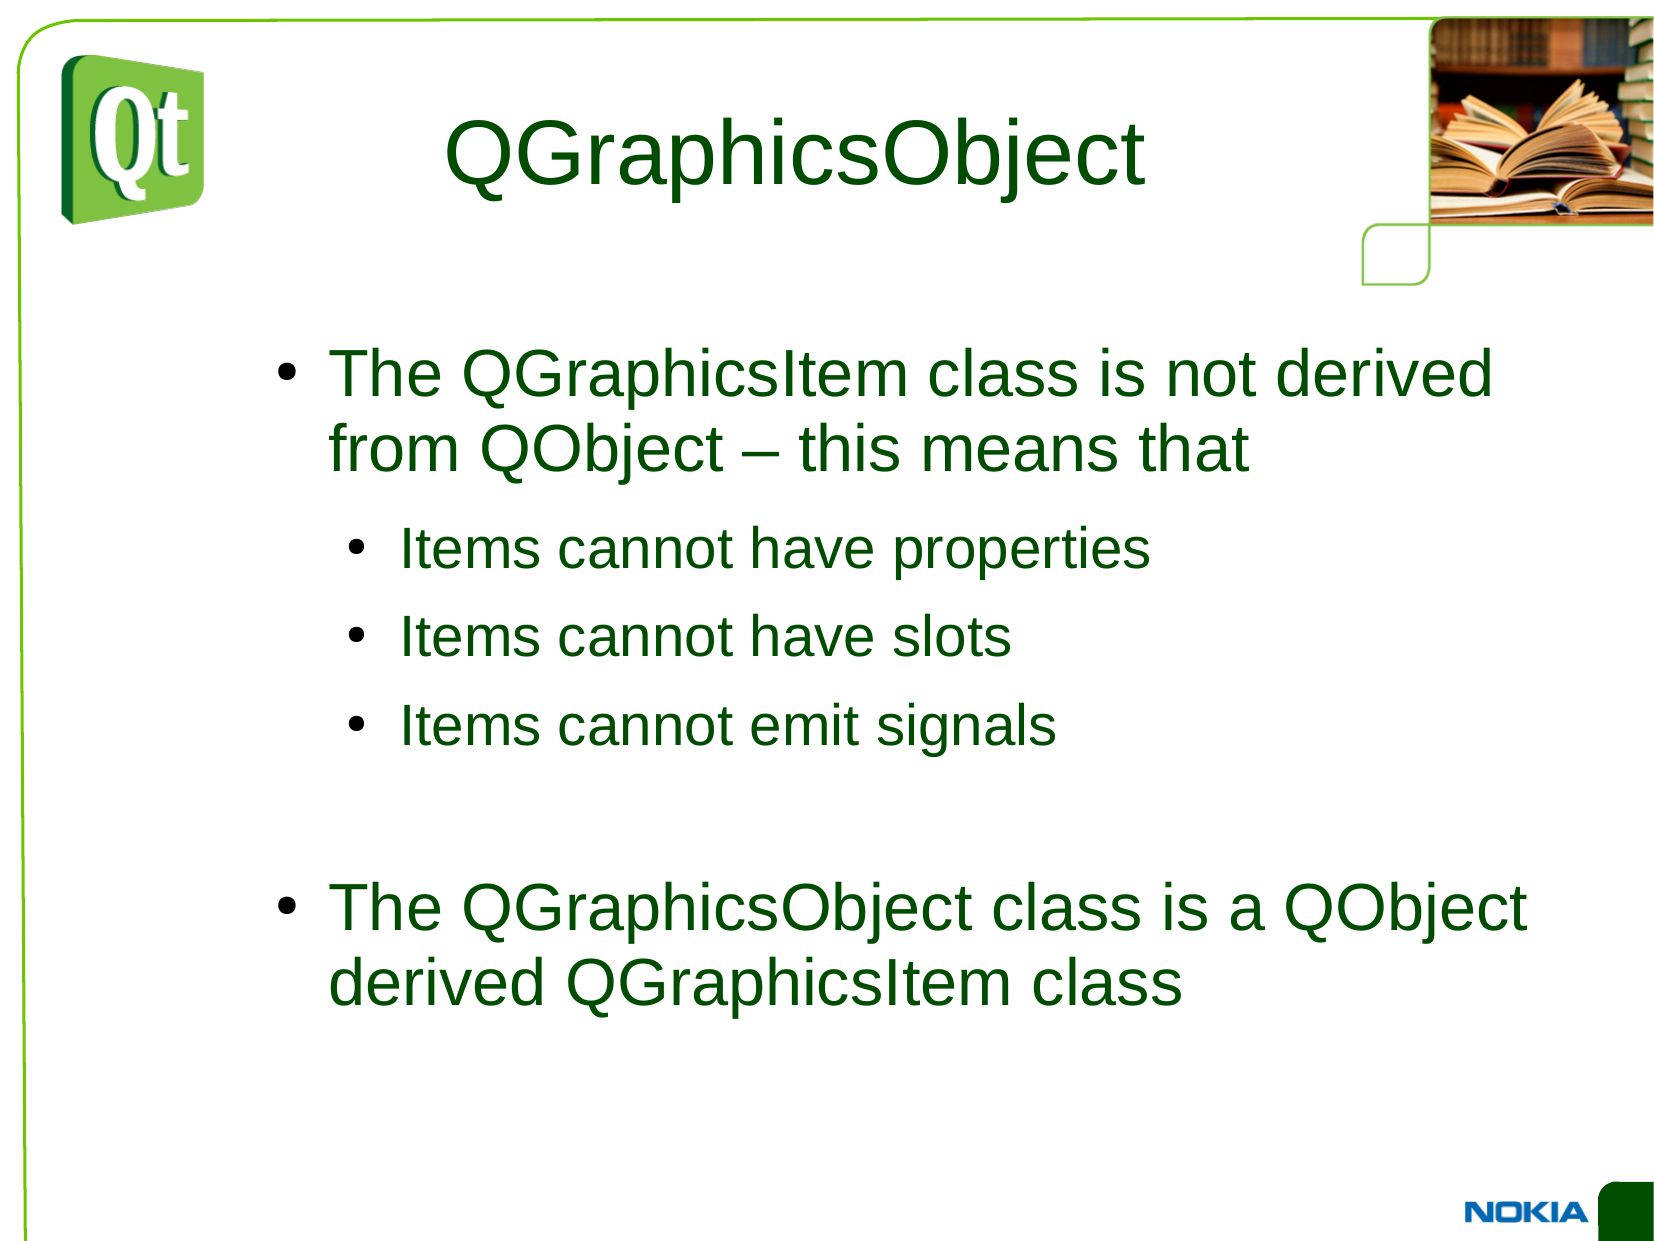

# QGraphicsObject
The QGraphicsItem class is not derived from QObject – this means that
Items cannot have properties
Items cannot have slots
Items cannot emit signals
The QGraphicsObject class is a QObject derived QGraphicsItem class